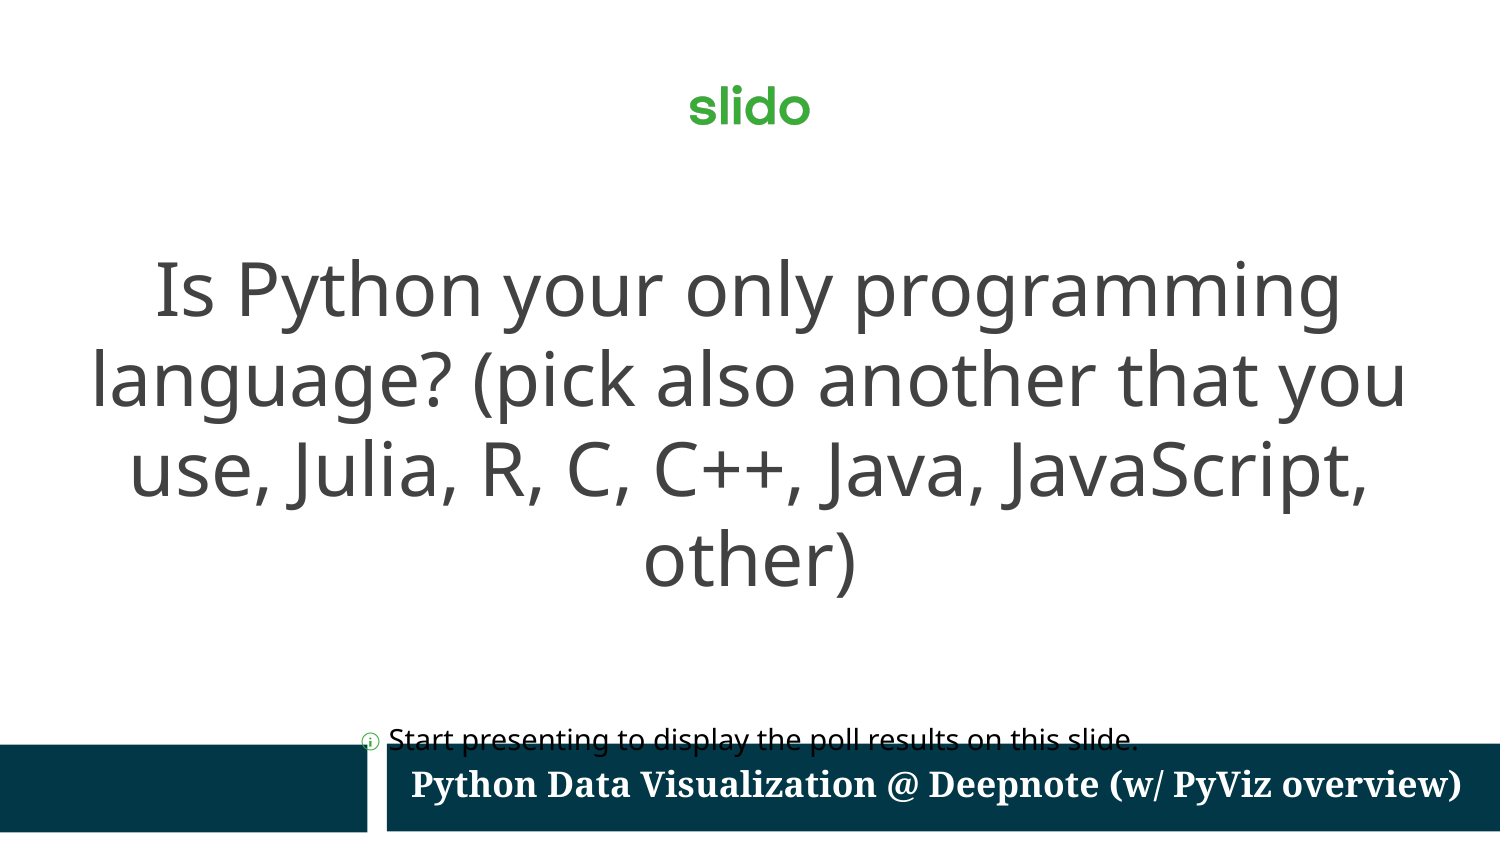

Is Python your only programming language? (pick also another that you use, Julia, R, C, C++, Java, JavaScript, other)
ⓘ Start presenting to display the poll results on this slide.
Python Data Visualization @ Deepnote (w/ PyViz overview)